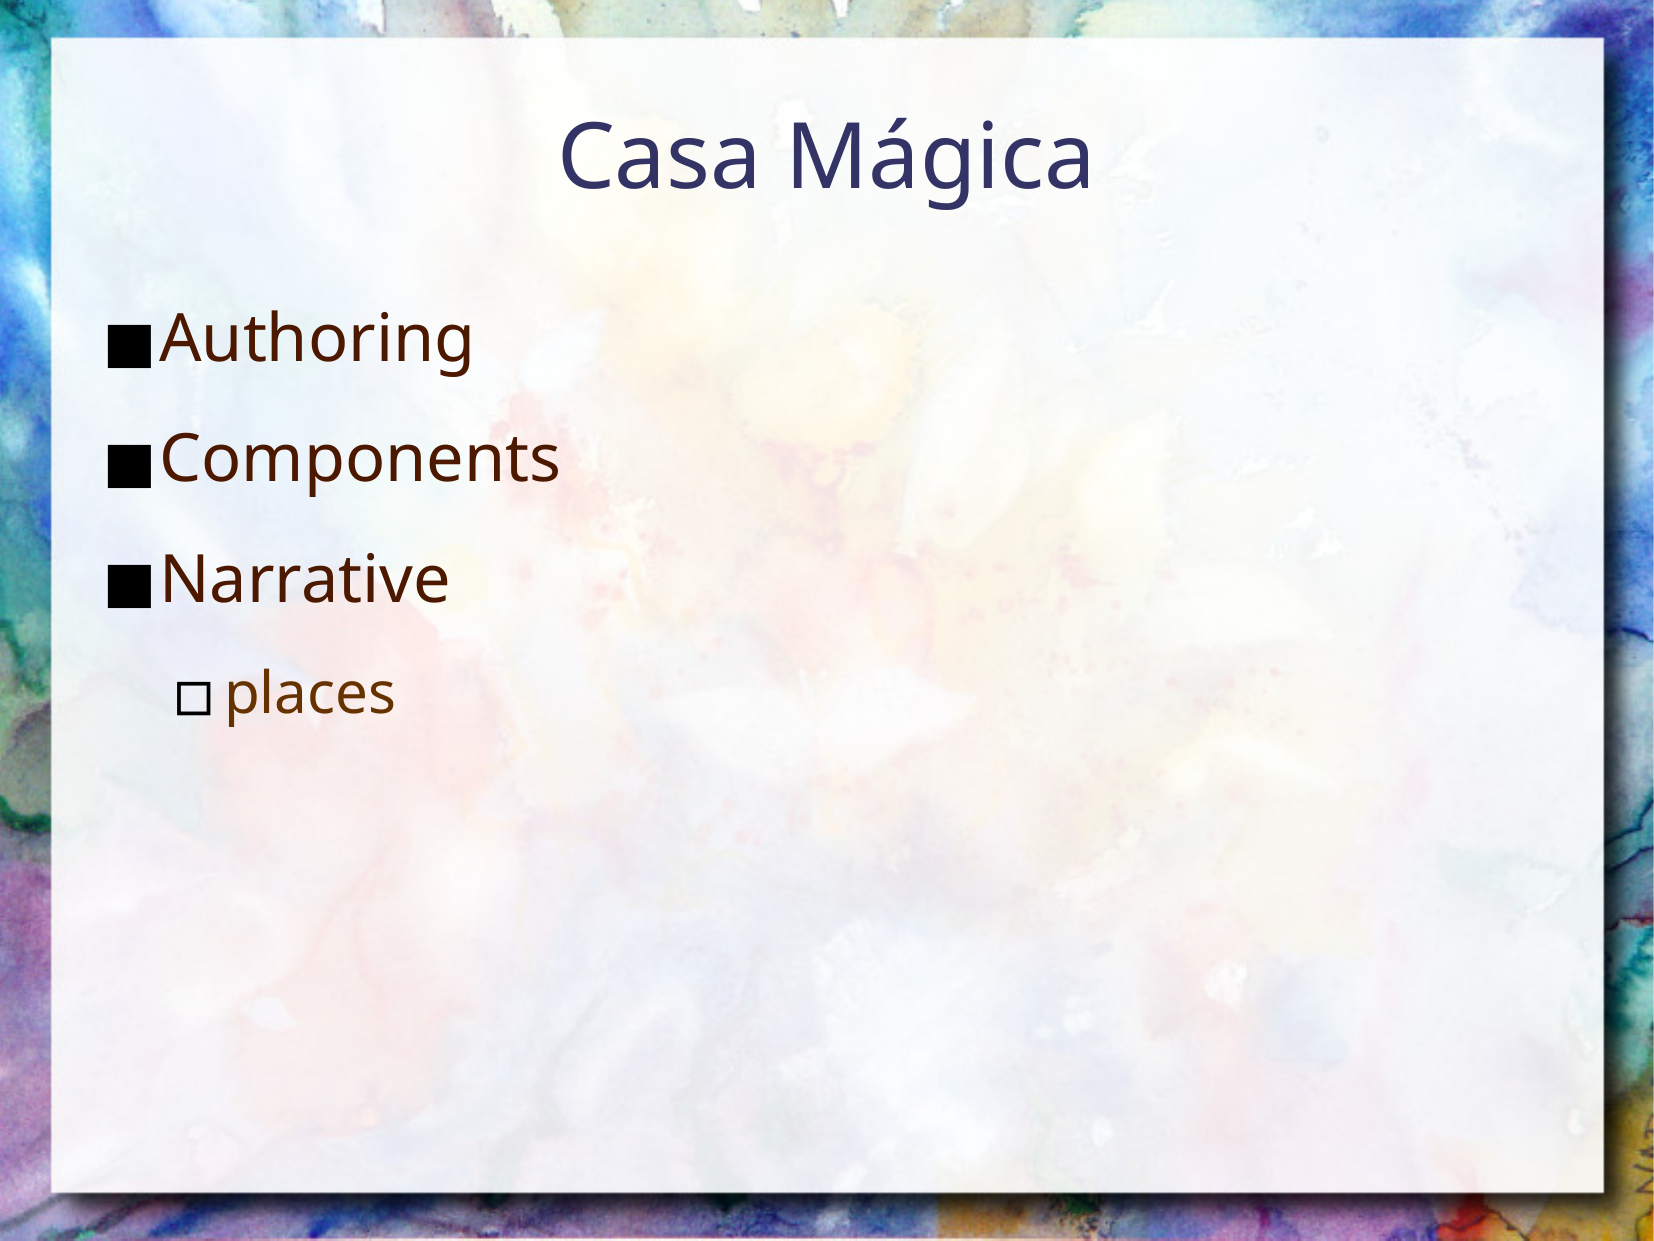

# Casa Mágica
Authoring
Components
Narrative
places